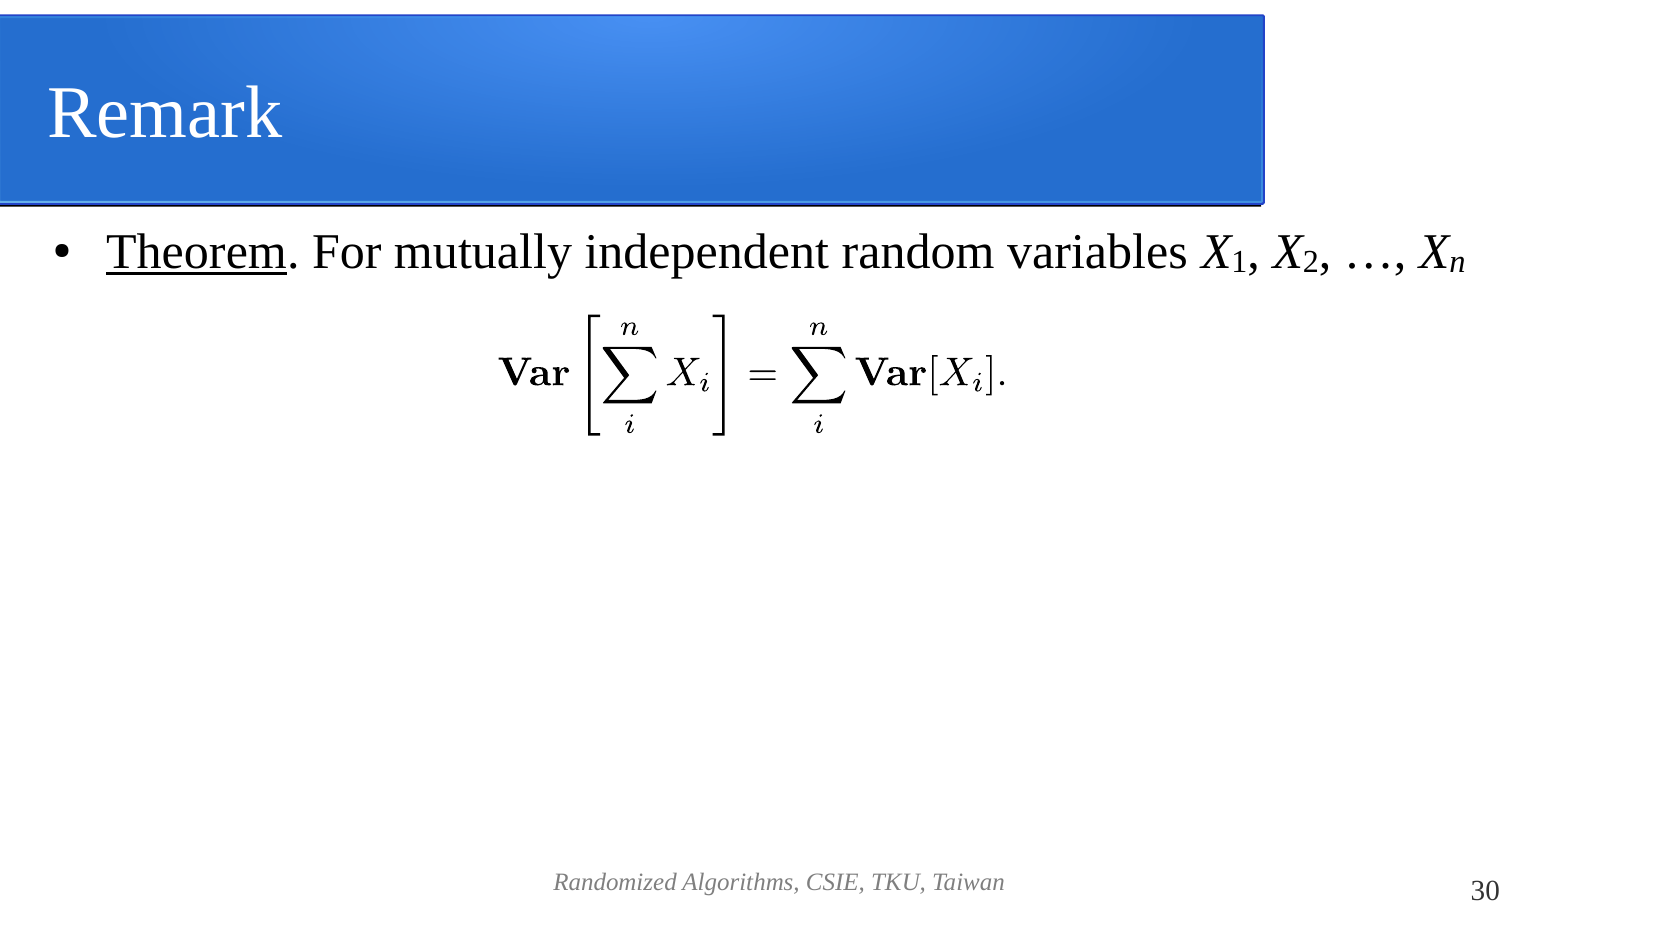

# Remark
Theorem. For mutually independent random variables X1, X2, …, Xn
Randomized Algorithms, CSIE, TKU, Taiwan
30